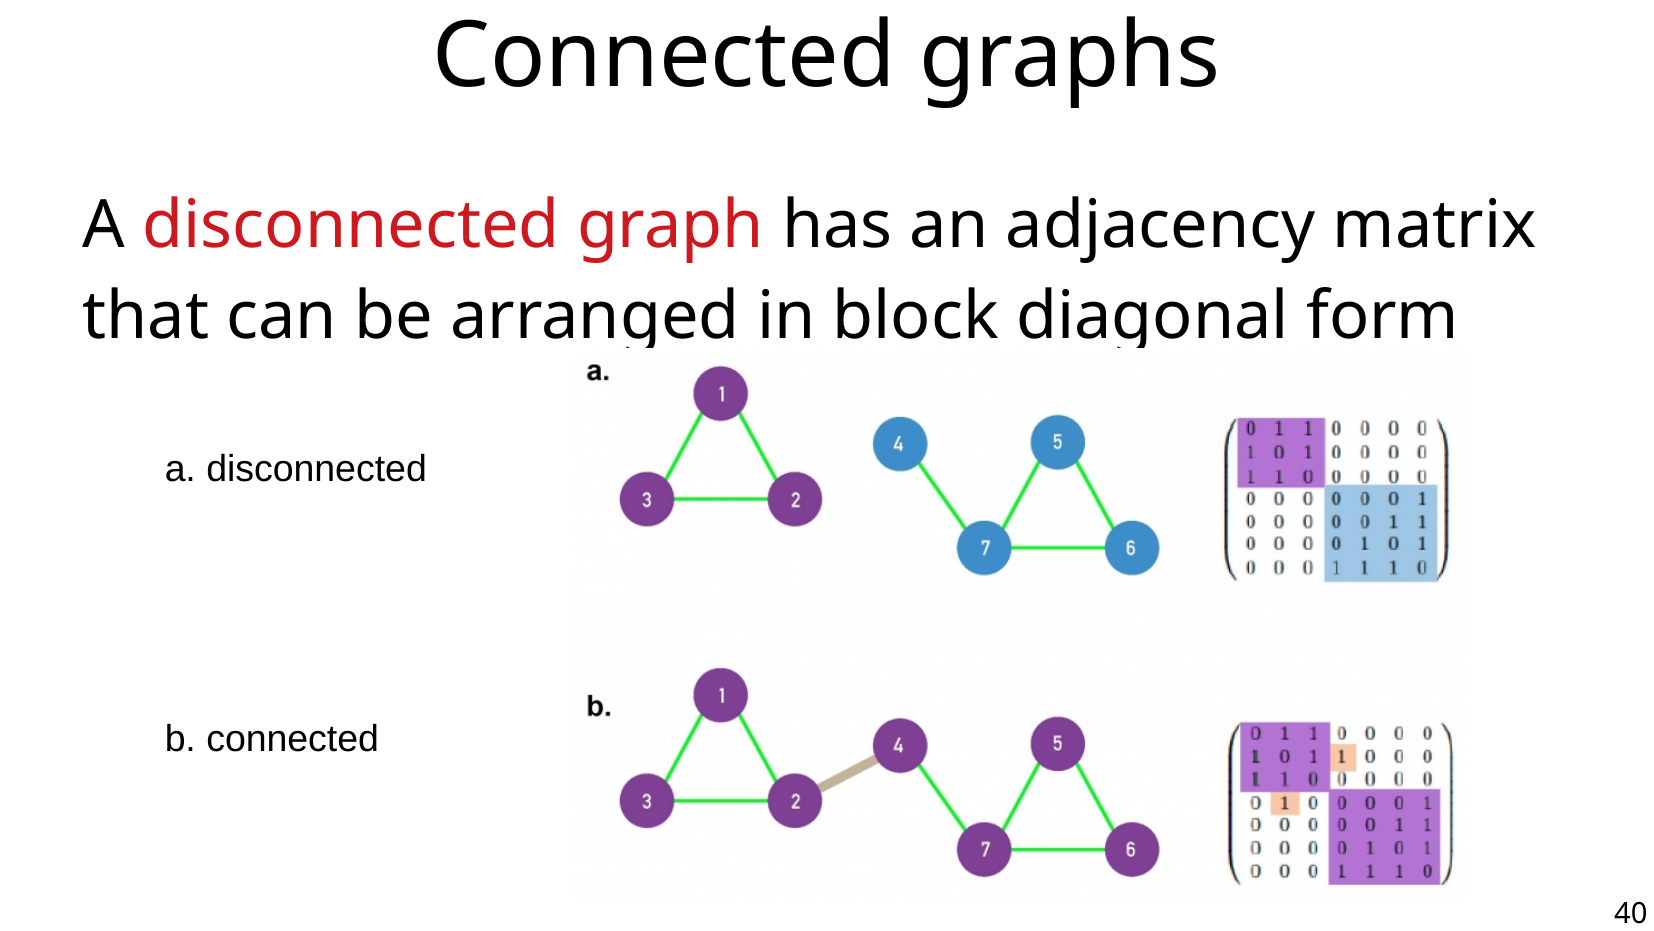

# Connected graphs
A disconnected graph has an adjacency matrix that can be arranged in block diagonal form
a. disconnected
b. connected
40